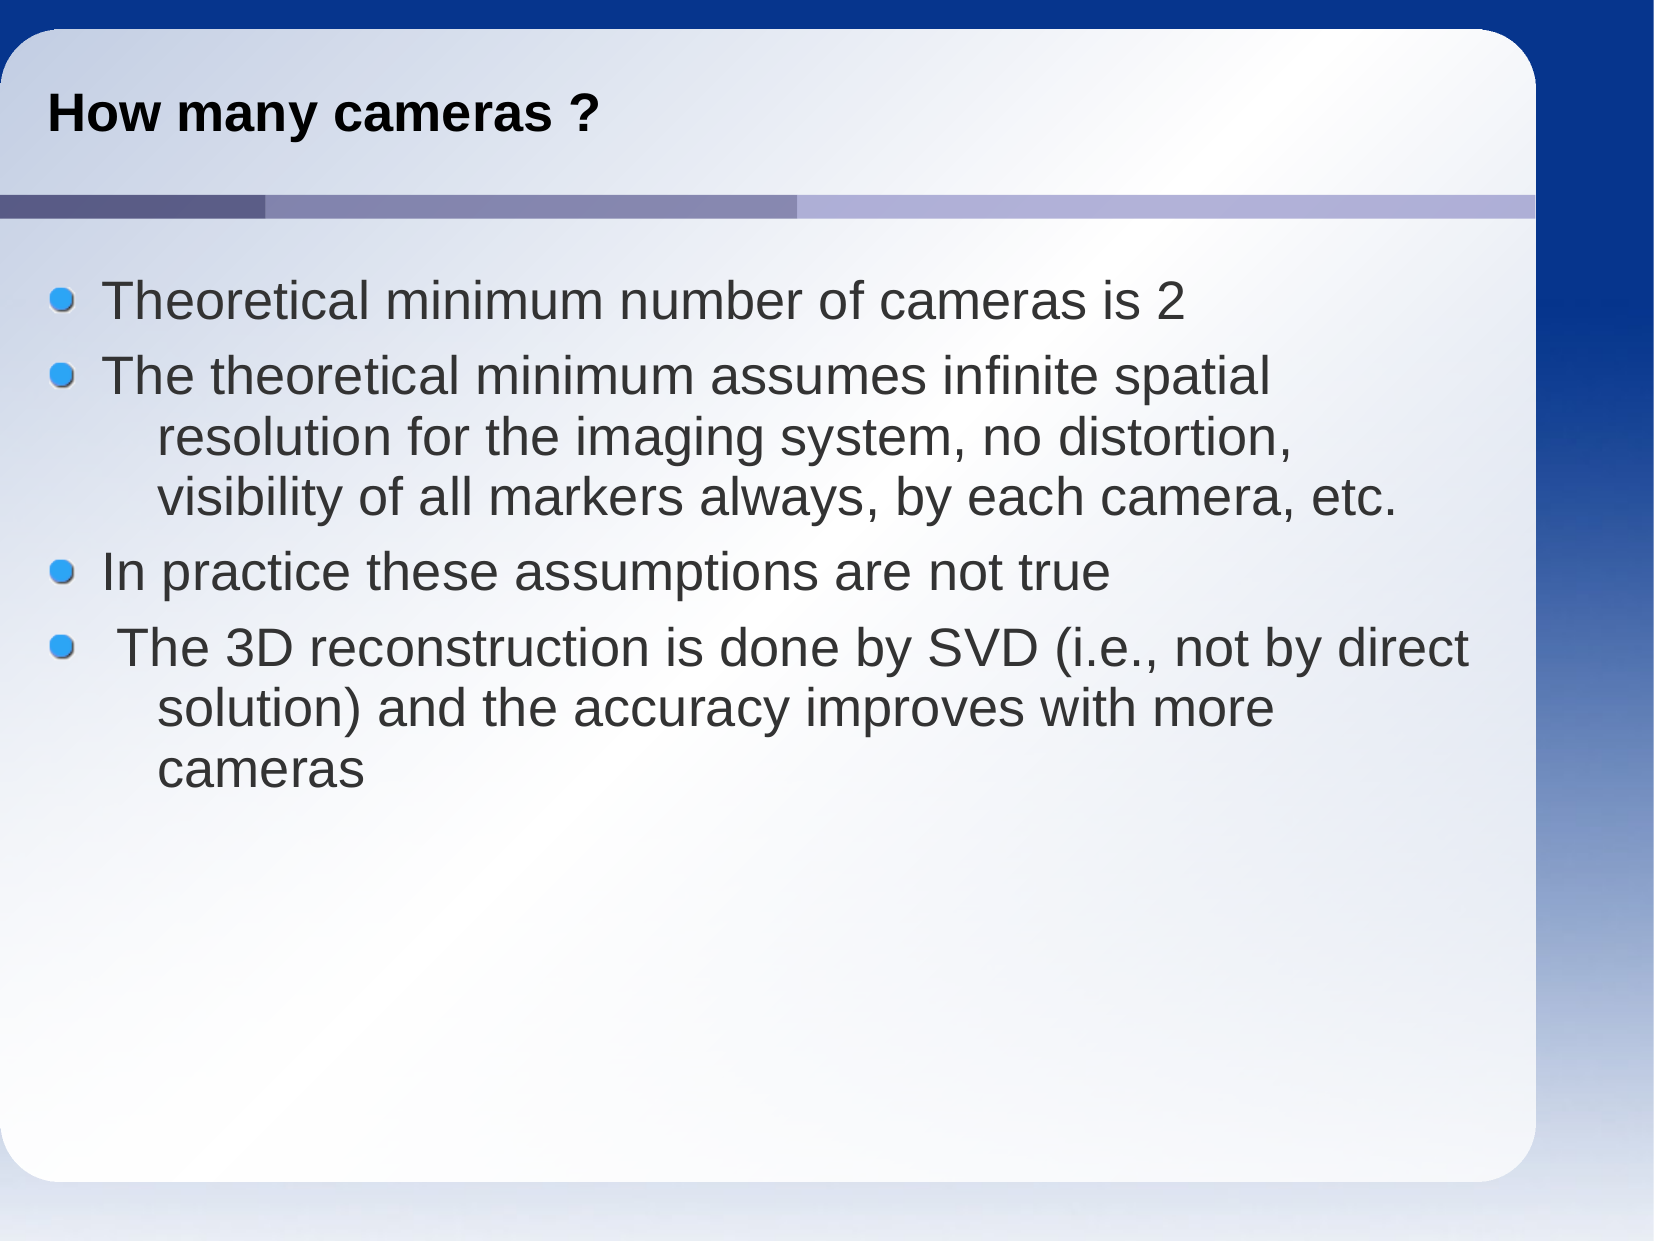

# How many cameras ?
Theoretical minimum number of cameras is 2
The theoretical minimum assumes infinite spatial resolution for the imaging system, no distortion, visibility of all markers always, by each camera, etc.
In practice these assumptions are not true
 The 3D reconstruction is done by SVD (i.e., not by direct solution) and the accuracy improves with more cameras